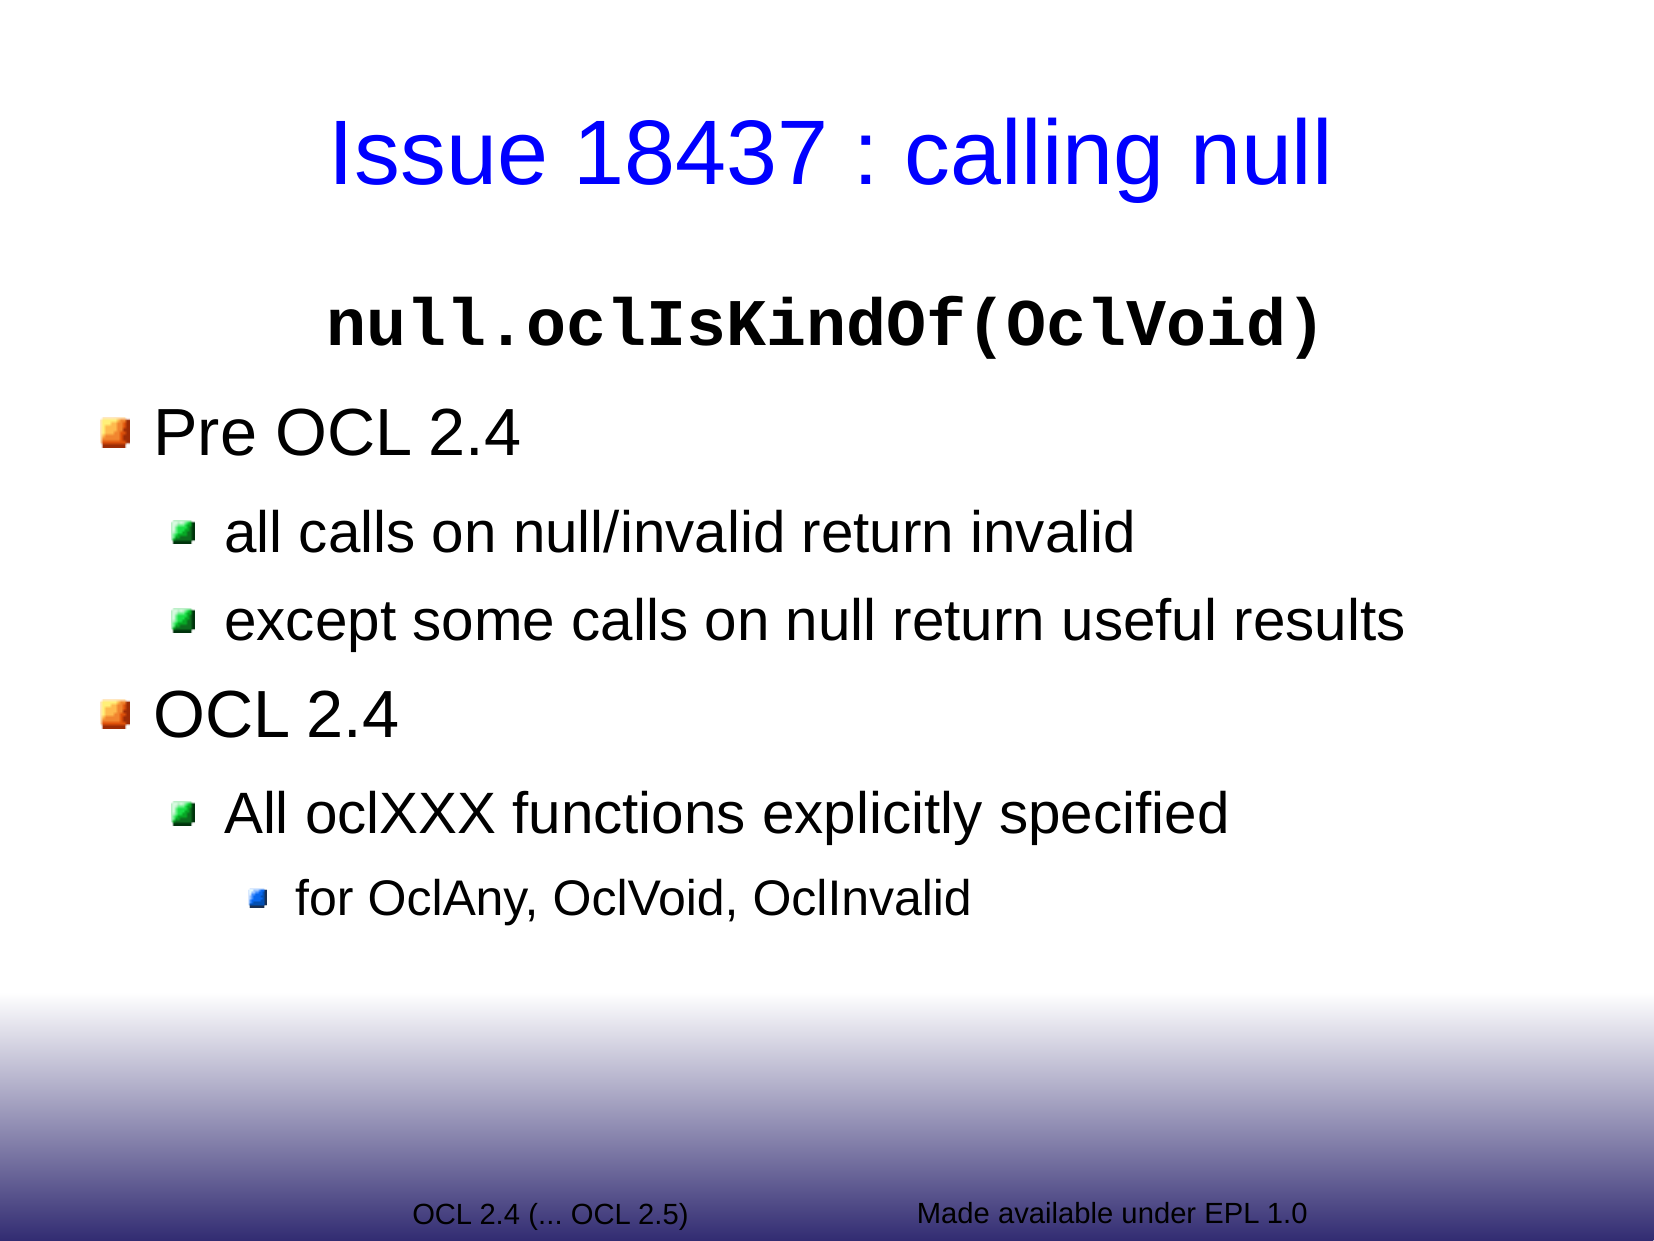

# Issue 18437 : calling null
null.oclIsKindOf(OclVoid)
Pre OCL 2.4
all calls on null/invalid return invalid
except some calls on null return useful results
OCL 2.4
All oclXXX functions explicitly specified
for OclAny, OclVoid, OclInvalid
OCL 2.4 (... OCL 2.5)